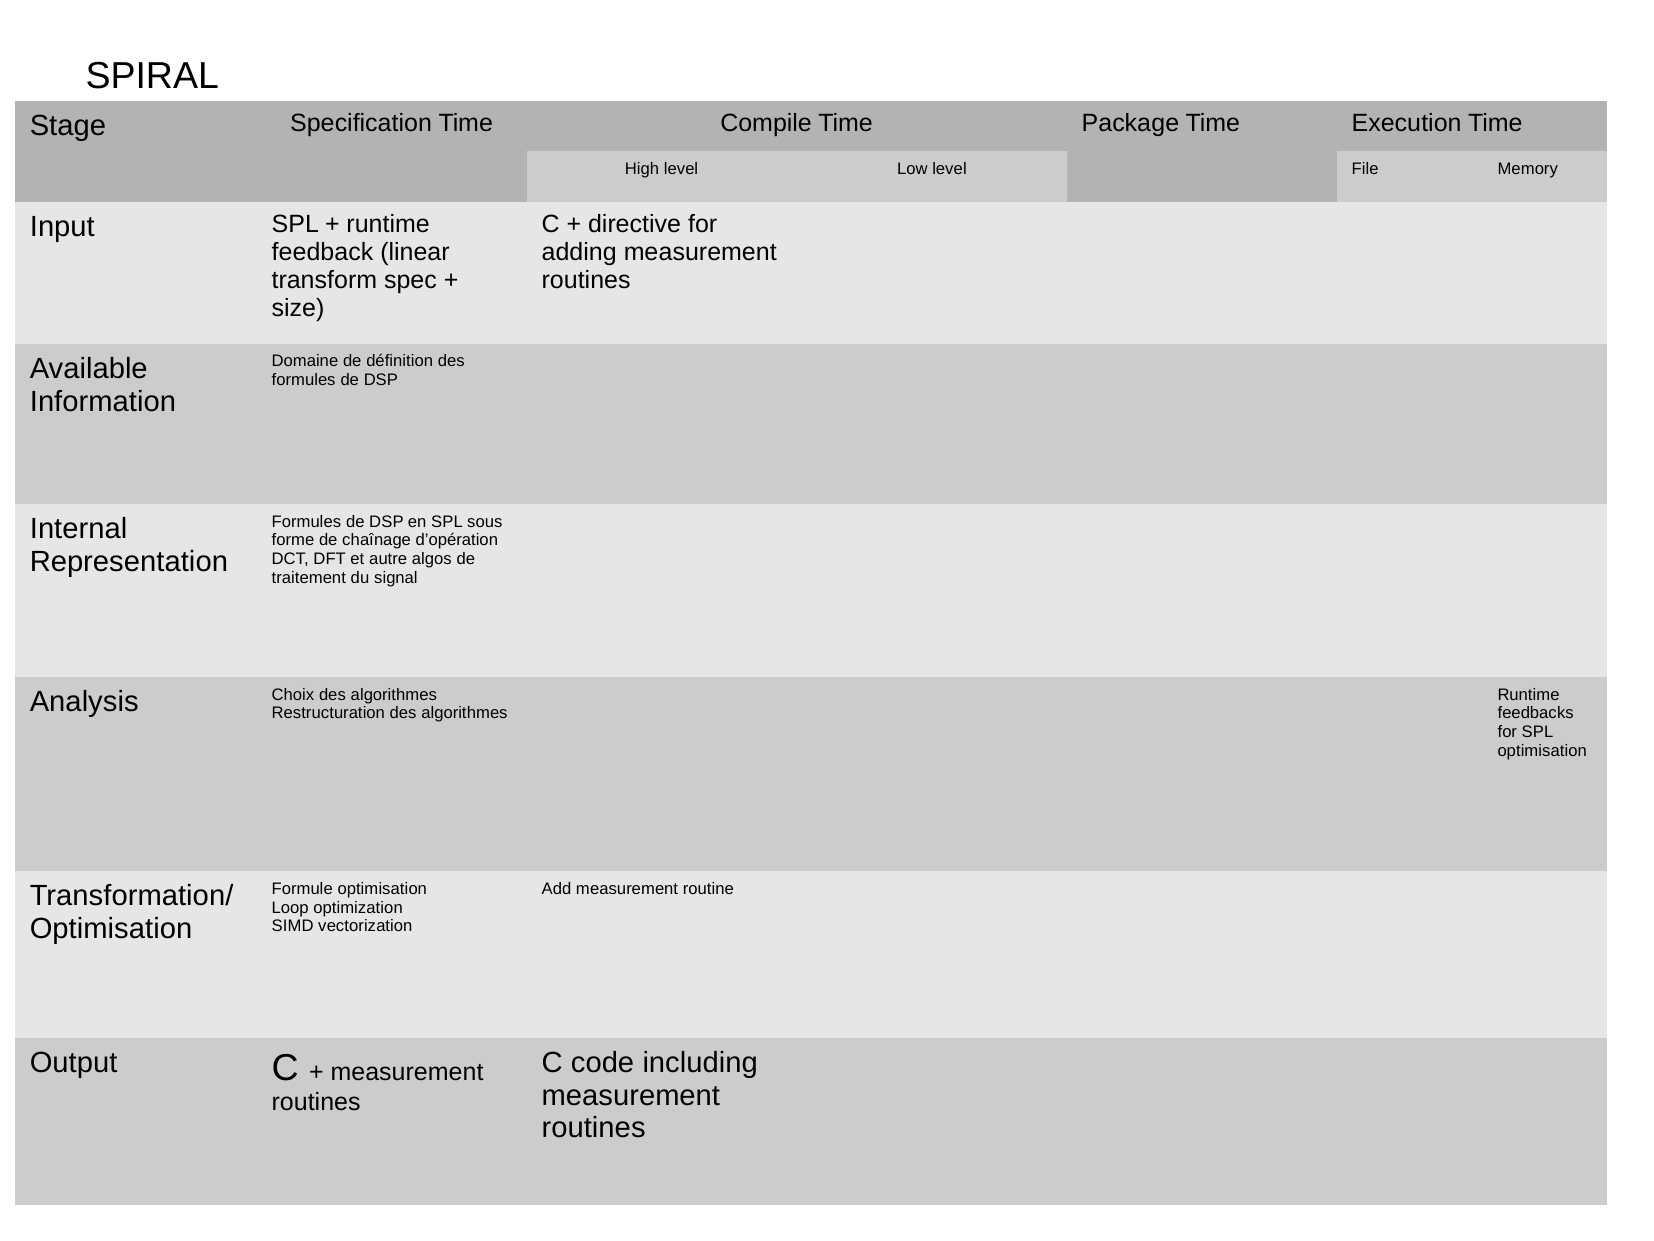

SPIRAL
| Stage | Specification Time | Compile Time | | Package Time | Execution Time | |
| --- | --- | --- | --- | --- | --- | --- |
| | | High level | Low level | | File | Memory |
| Input | SPL + runtime feedback (linear transform spec + size) | C + directive for adding measurement routines | | | | |
| Available Information | Domaine de définition des formules de DSP | | | | | |
| Internal Representation | Formules de DSP en SPL sous forme de chaînage d’opération DCT, DFT et autre algos de traitement du signal | | | | | |
| Analysis | Choix des algorithmes Restructuration des algorithmes | | | | | Runtime feedbacks for SPL optimisation |
| Transformation/ Optimisation | Formule optimisation  Loop optimization SIMD vectorization | Add measurement routine | | | | |
| Output | C + measurement routines | C code including measurement routines | | | | |